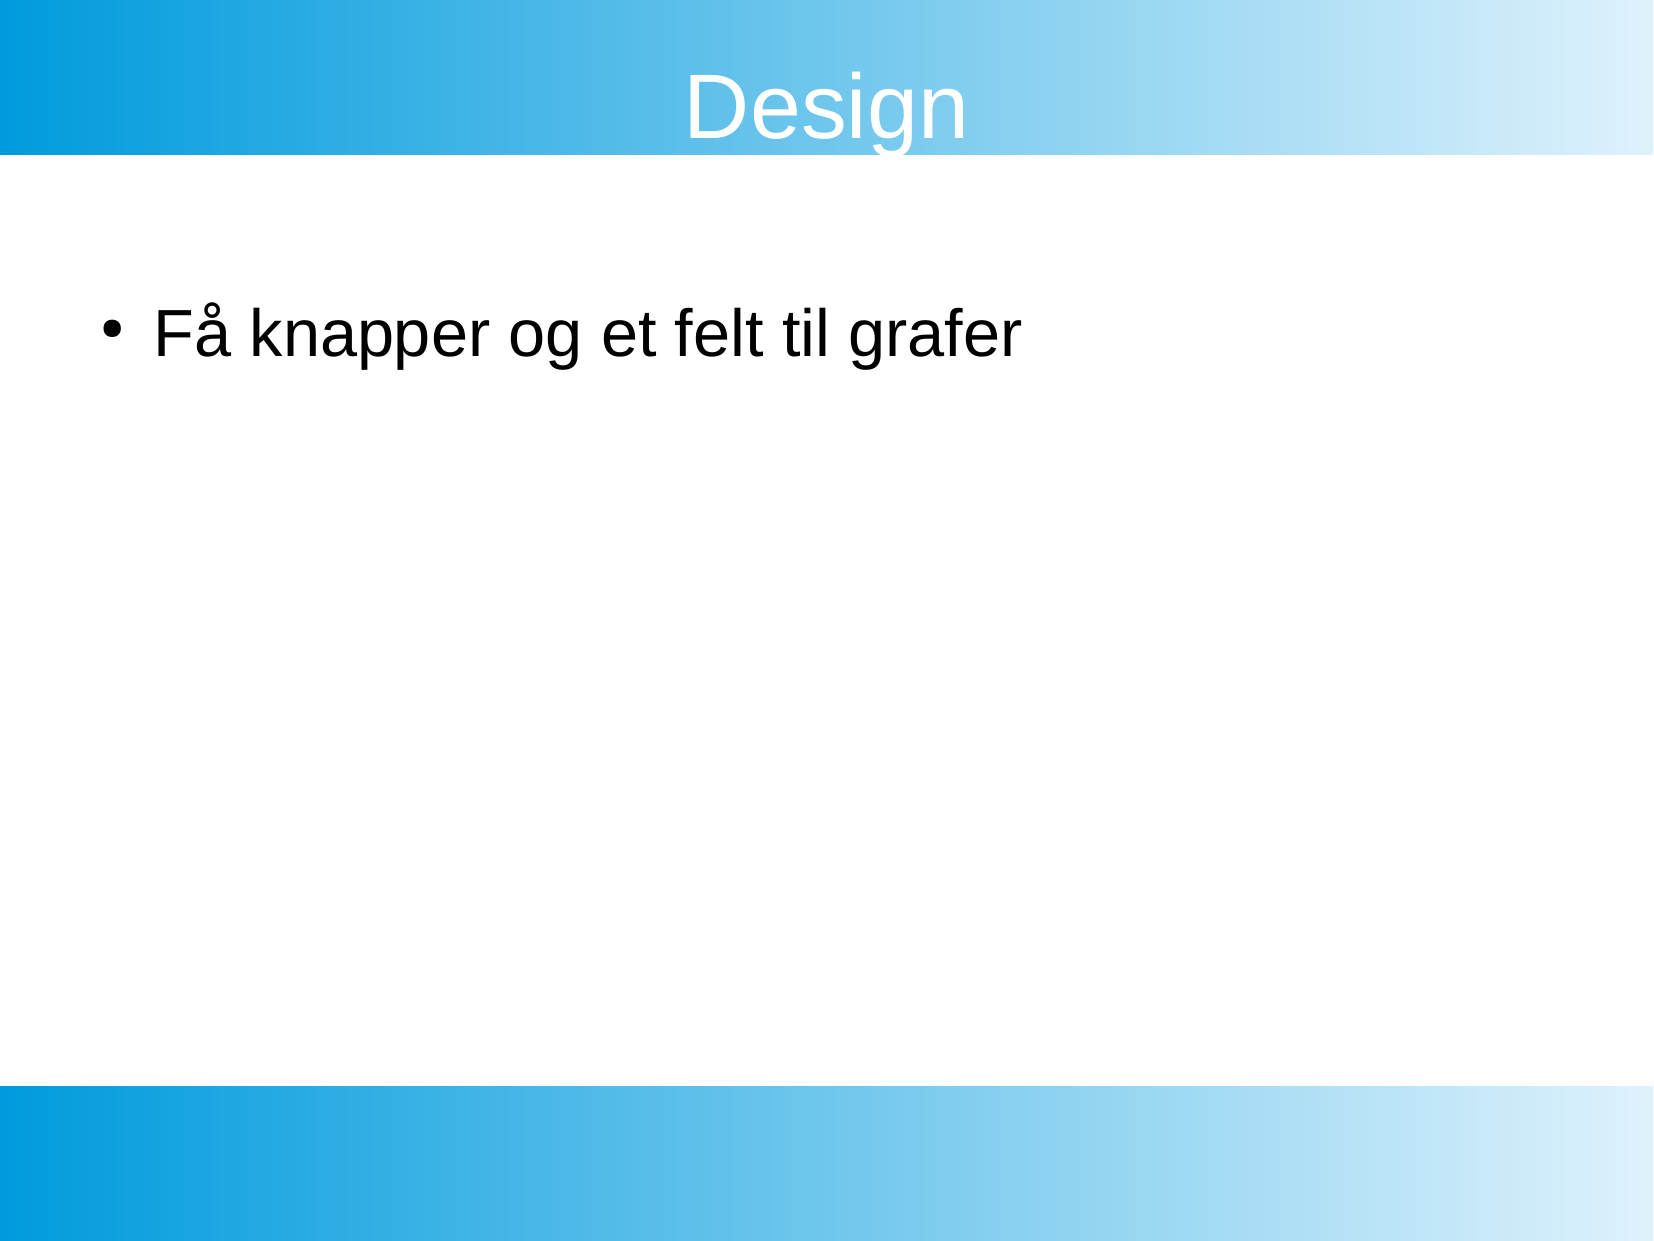

# Design
Få knapper og et felt til grafer